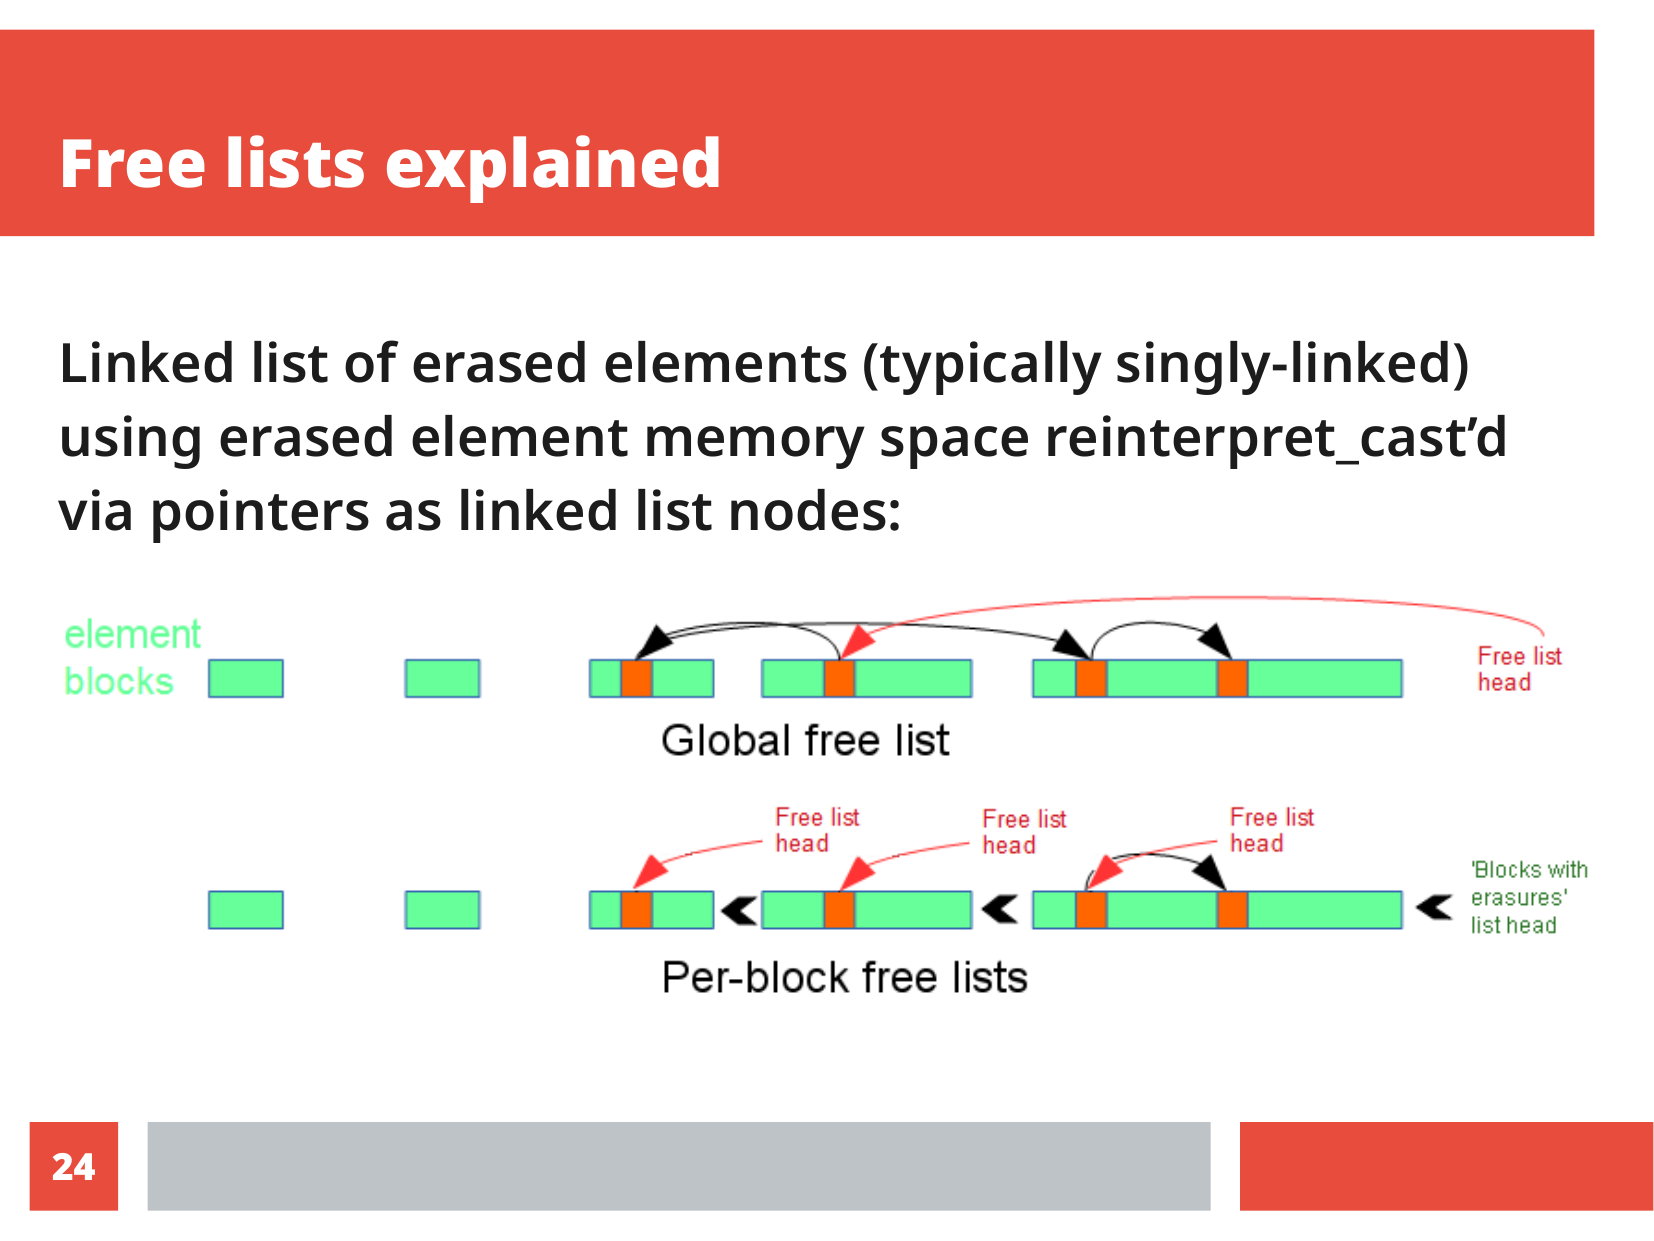

# Free lists explained
Linked list of erased elements (typically singly-linked) using erased element memory space reinterpret_cast’d via pointers as linked list nodes:
24